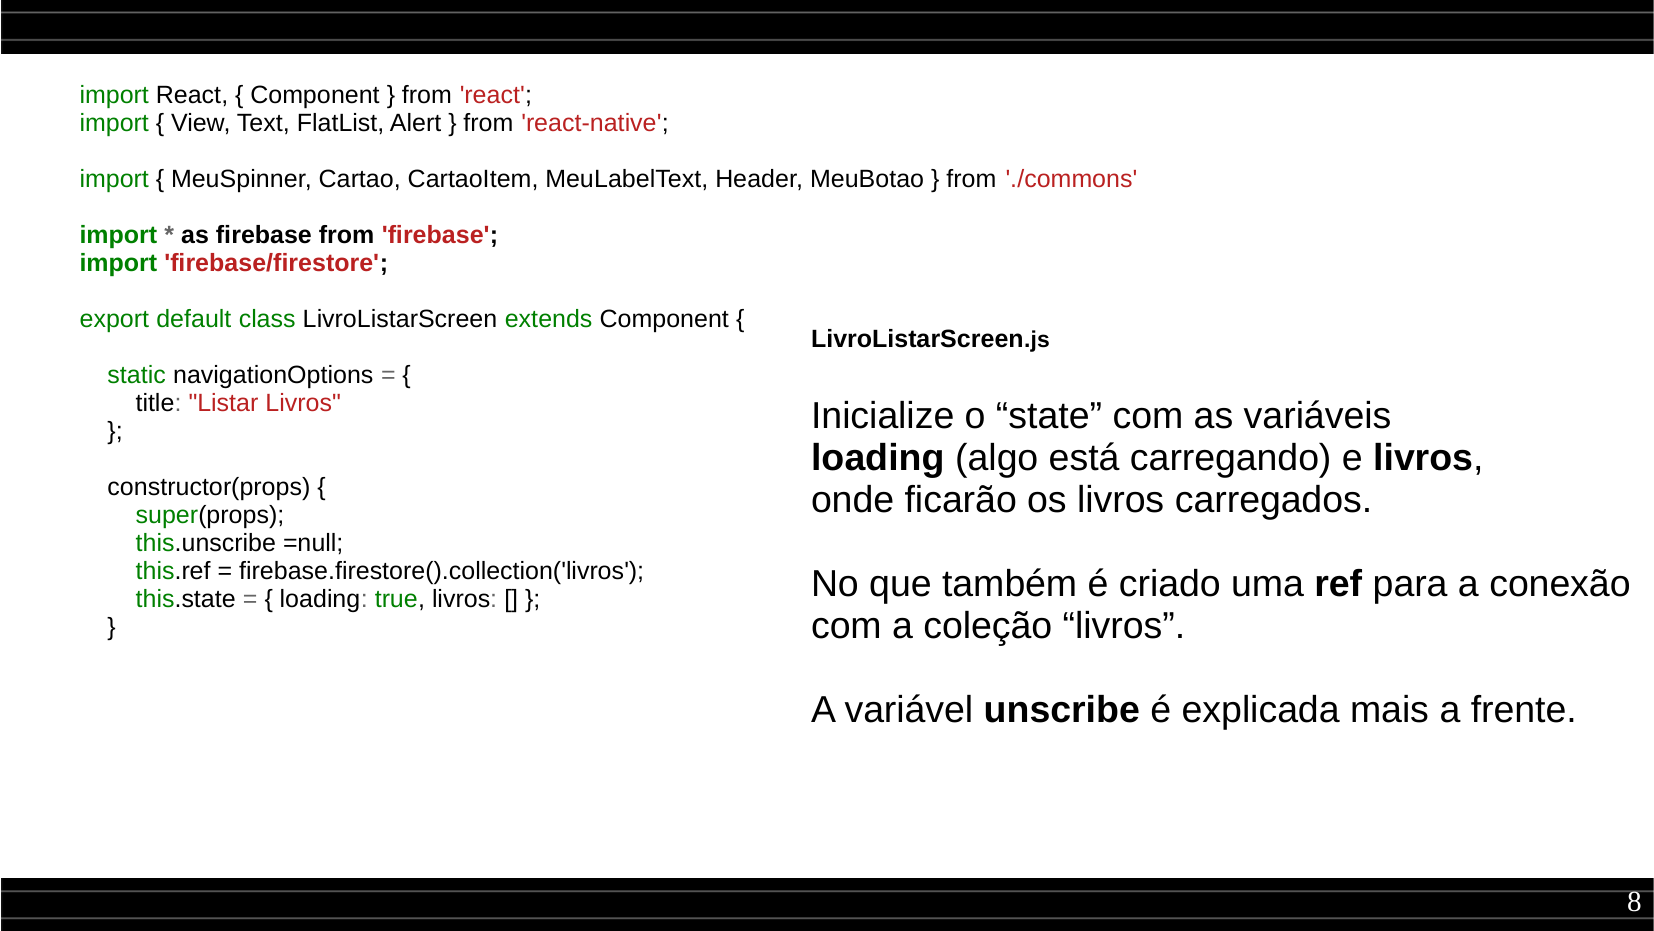

import React, { Component } from 'react';
import { View, Text, FlatList, Alert } from 'react-native';
import { MeuSpinner, Cartao, CartaoItem, MeuLabelText, Header, MeuBotao } from './commons'
import * as firebase from 'firebase';
import 'firebase/firestore';
export default class LivroListarScreen extends Component {
 static navigationOptions = {
 title: "Listar Livros"
 };
 constructor(props) {
 super(props);
 this.unscribe =null;
 this.ref = firebase.firestore().collection('livros');
 this.state = { loading: true, livros: [] };
 }
LivroListarScreen.js
Inicialize o “state” com as variáveis
loading (algo está carregando) e livros,
onde ficarão os livros carregados.
No que também é criado uma ref para a conexão
com a coleção “livros”.
A variável unscribe é explicada mais a frente.